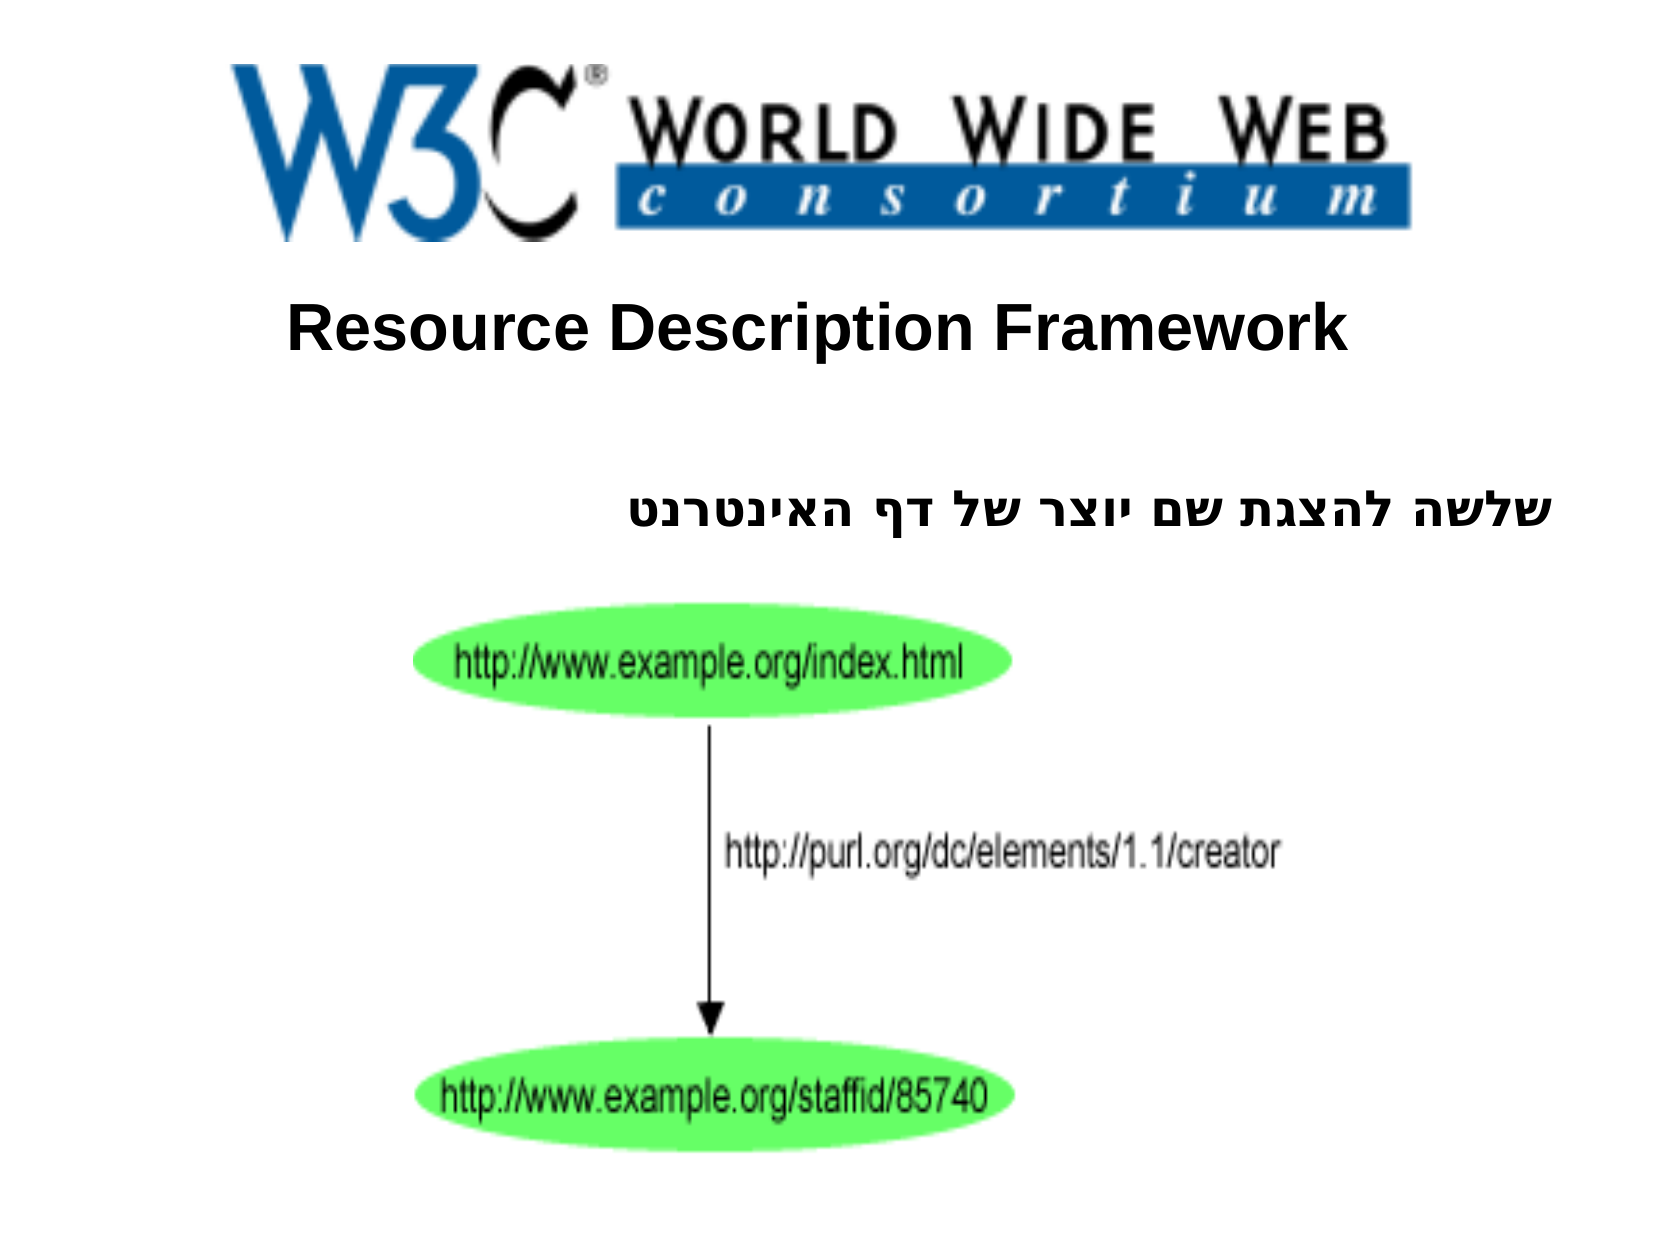

#
Resource Description Framework
שלשה להצגת שם יוצר של דף האינטרנט